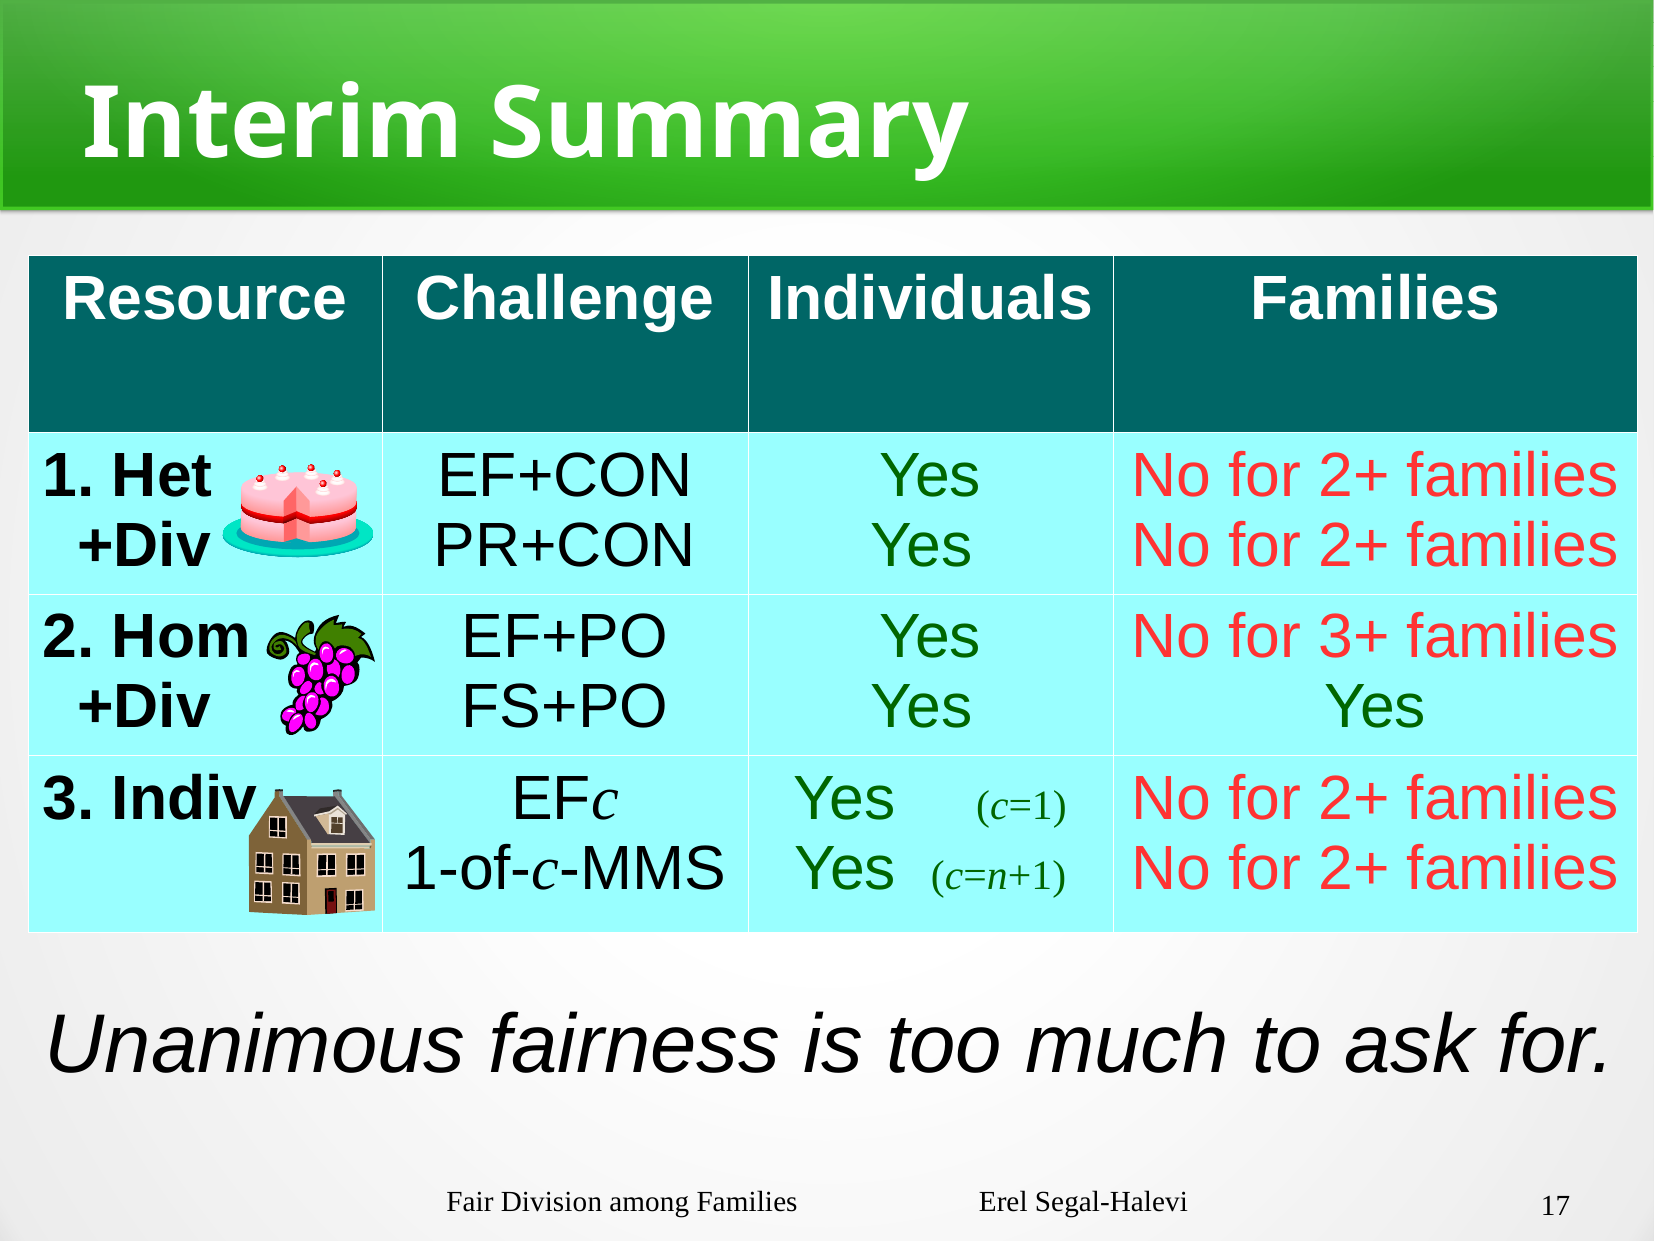

# Interim Summary
| Resource | Challenge | Individuals | Families |
| --- | --- | --- | --- |
| 1. Het +Div | EF+CON PR+CON | Yes Yes | No for 2+ families No for 2+ families |
| 2. Hom +Div | EF+PO FS+PO | Yes Yes | No for 3+ families Yes |
| 3. Indiv | EFc 1-of-c-MMS | Yes (c=1) Yes (c=n+1) | No for 2+ families No for 2+ families |
Unanimous fairness is too much to ask for.
Fair Division among Families Erel Segal-Halevi
17